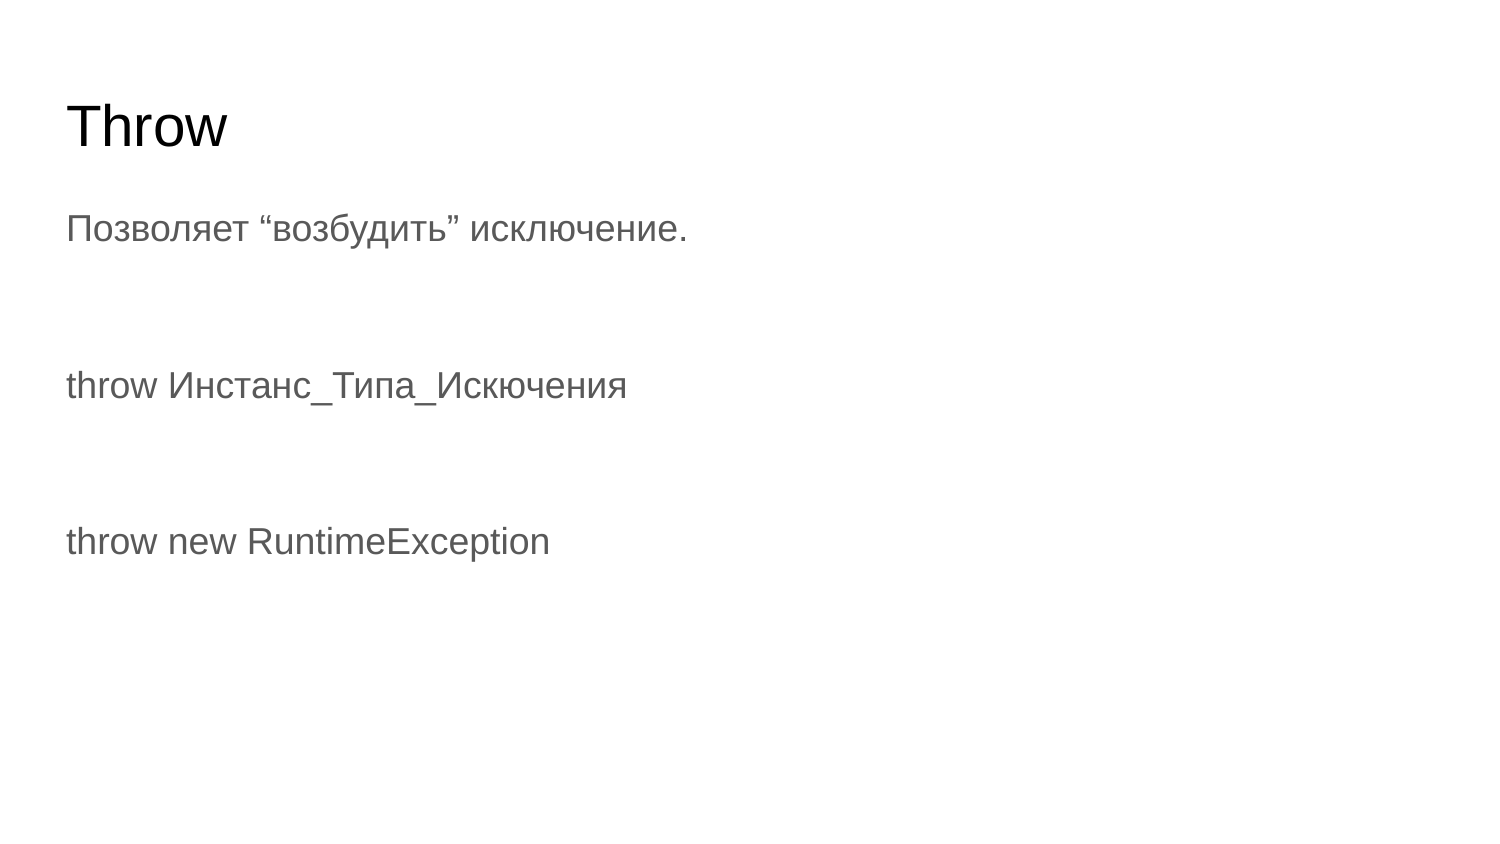

# Throw
Позволяет “возбудить” исключение.
throw Инстанс_Типа_Искючения
throw new RuntimeException